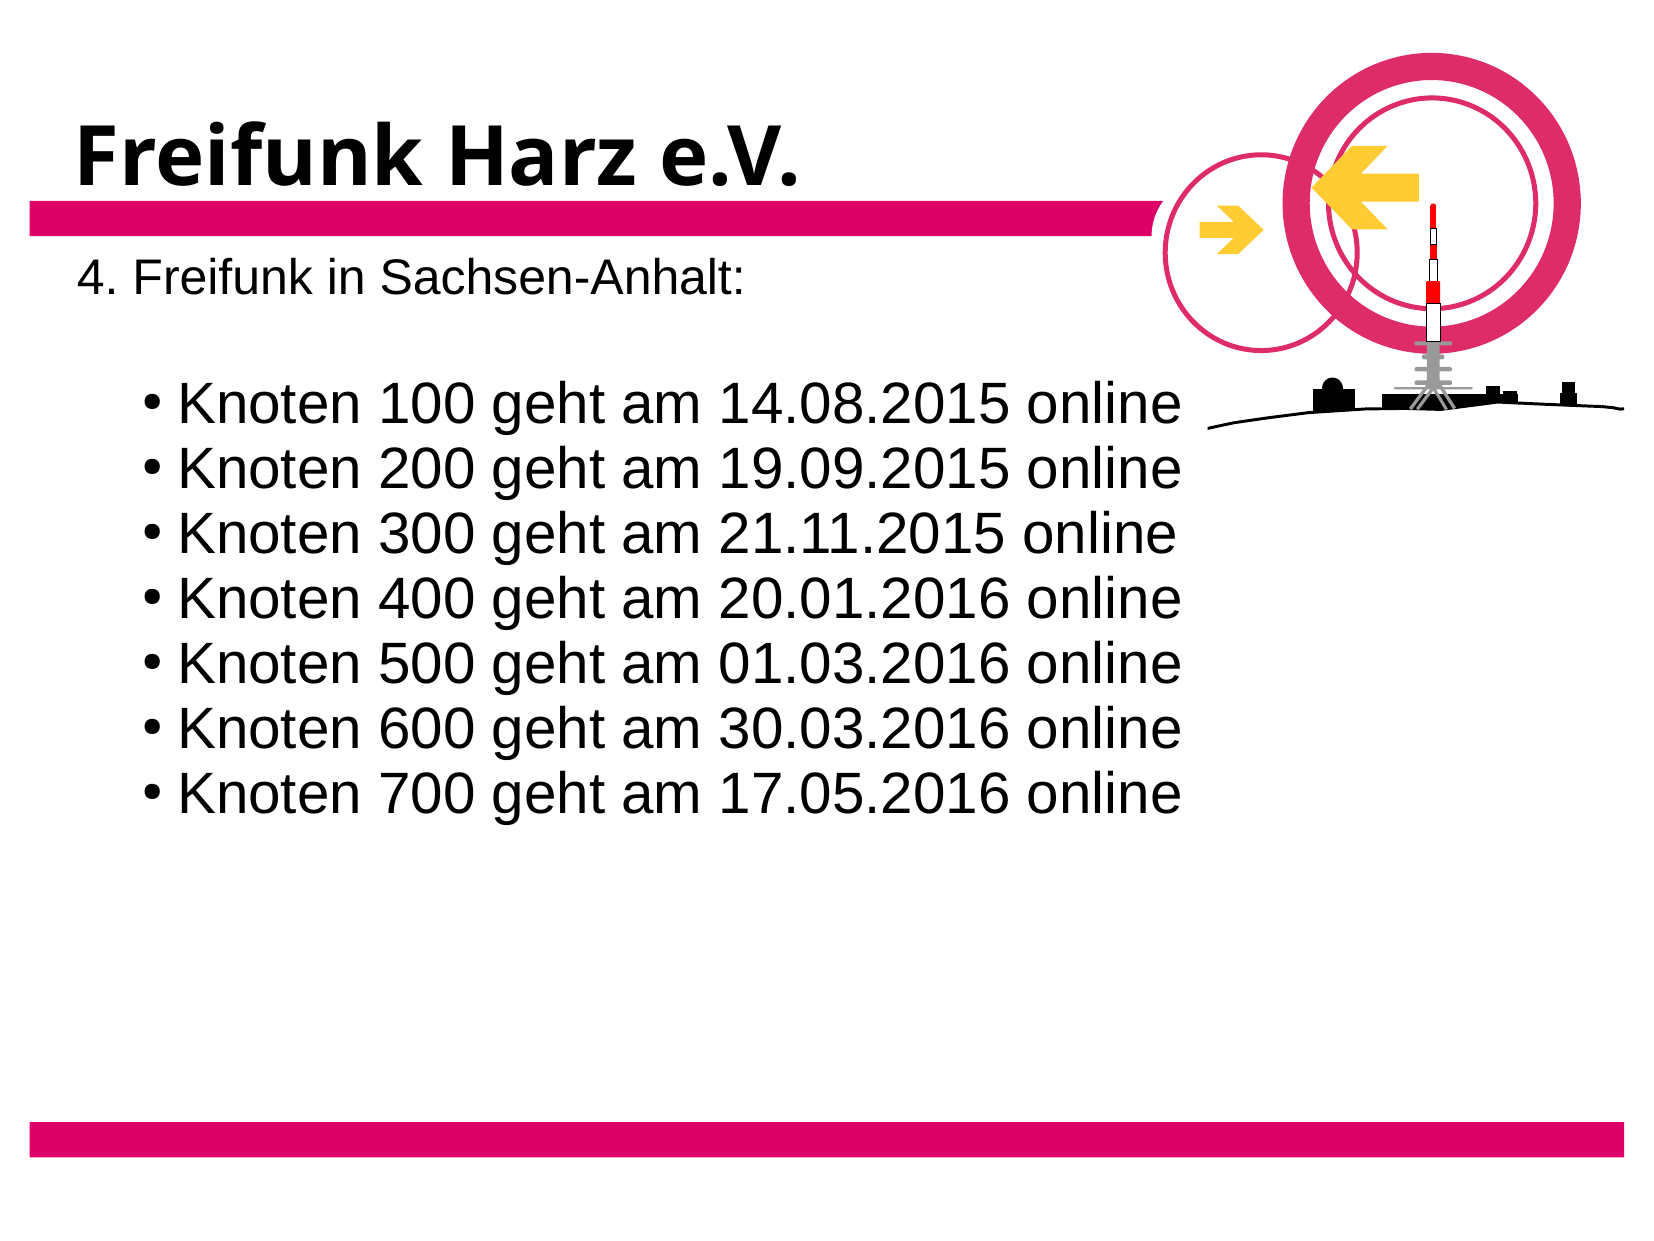

# 4. Freifunk in Sachsen-Anhalt:
Knoten 100 geht am 14.08.2015 online
Knoten 200 geht am 19.09.2015 online
Knoten 300 geht am 21.11.2015 online
Knoten 400 geht am 20.01.2016 online
Knoten 500 geht am 01.03.2016 online
Knoten 600 geht am 30.03.2016 online
Knoten 700 geht am 17.05.2016 online